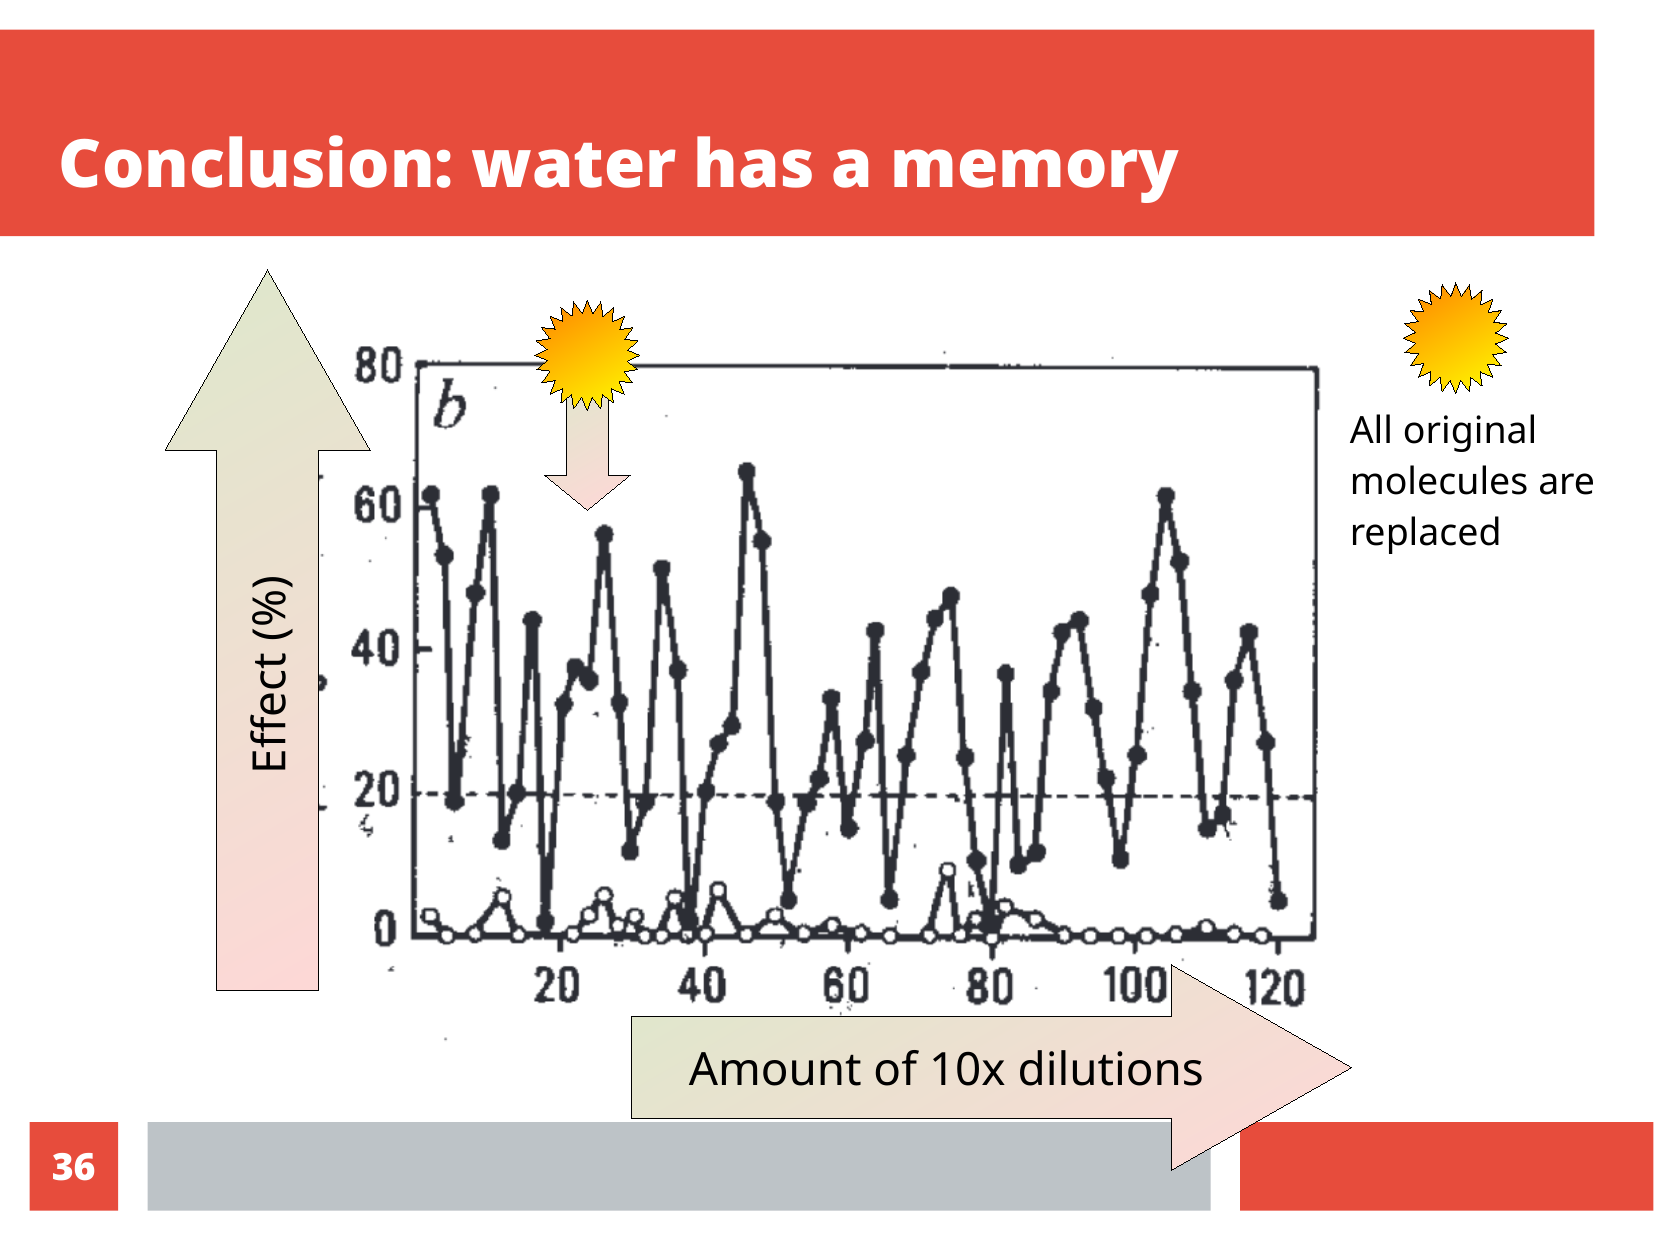

# Conclusion: water has a memory
All original molecules are replaced
Effect (%)
Amount of 10x dilutions
36